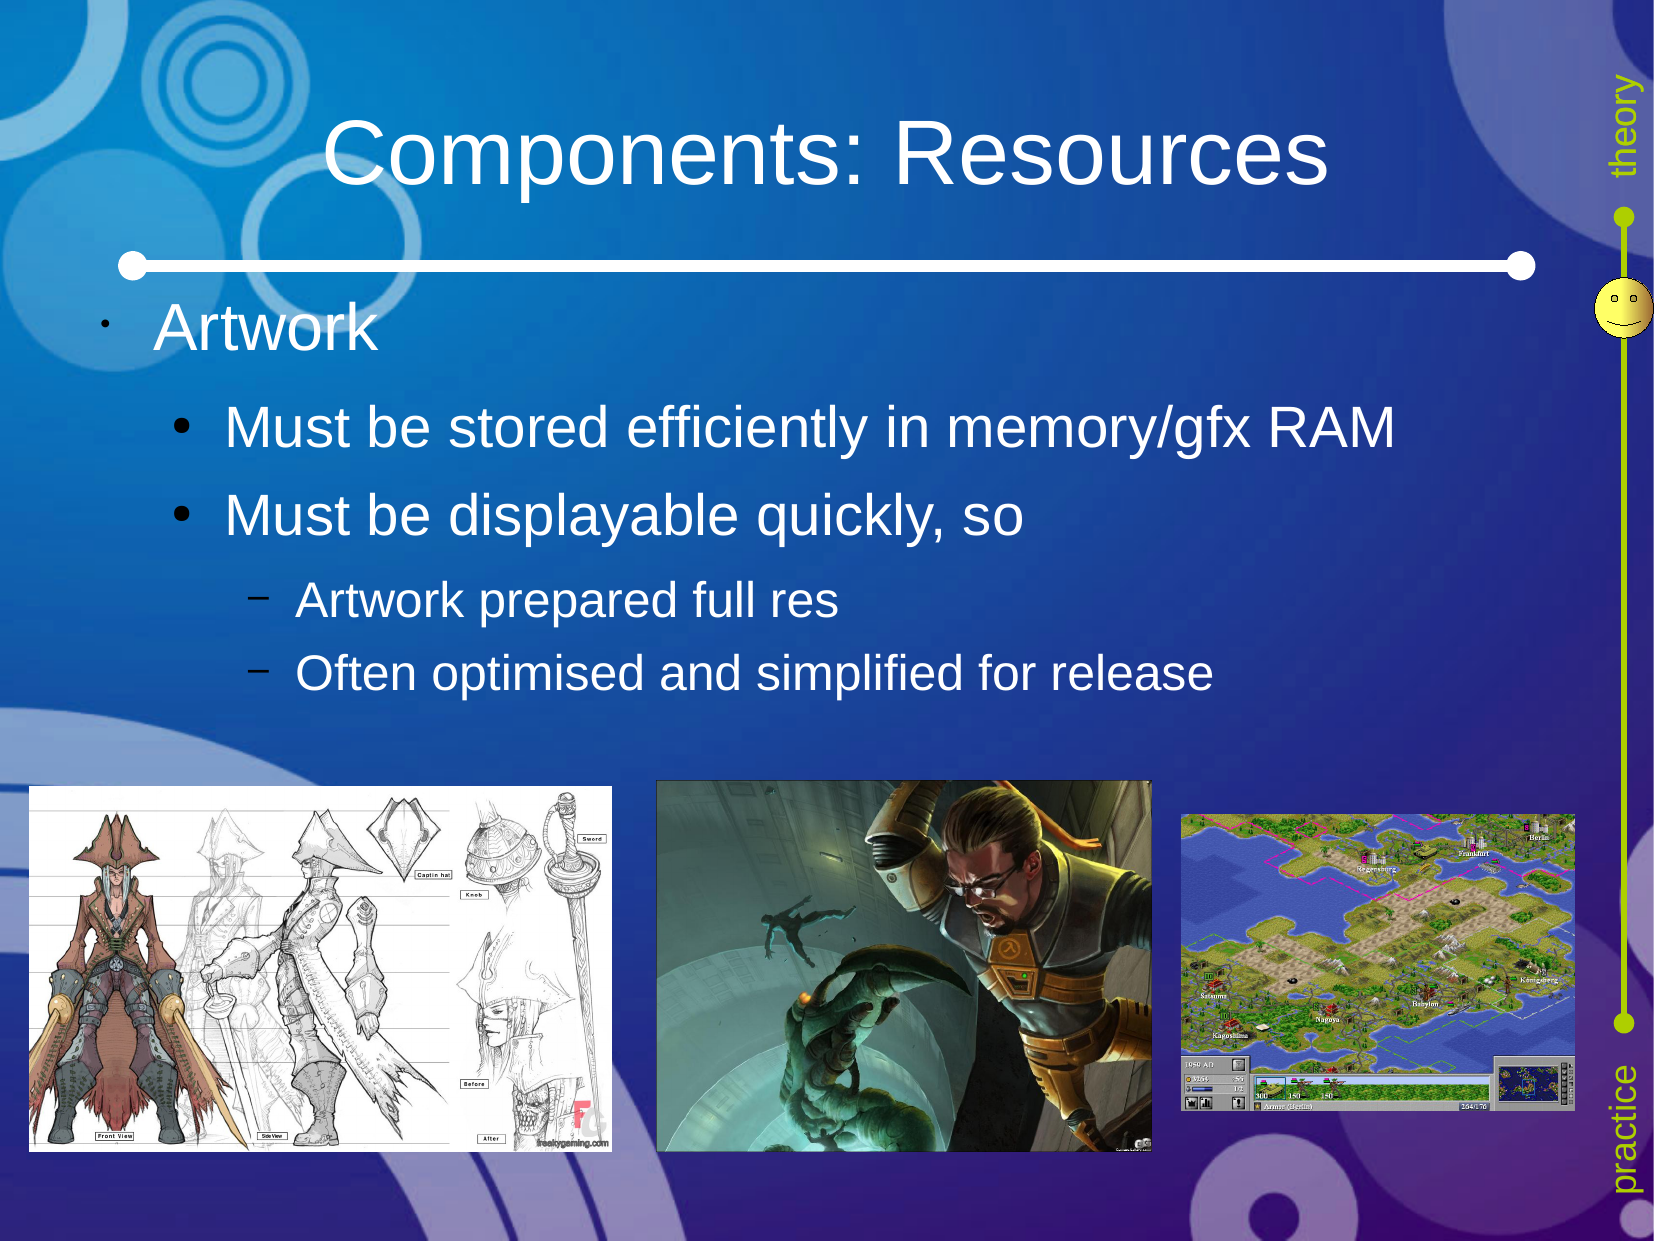

# Components: Resources
Artwork
Must be stored efficiently in memory/gfx RAM
Must be displayable quickly, so
Artwork prepared full res
Often optimised and simplified for release